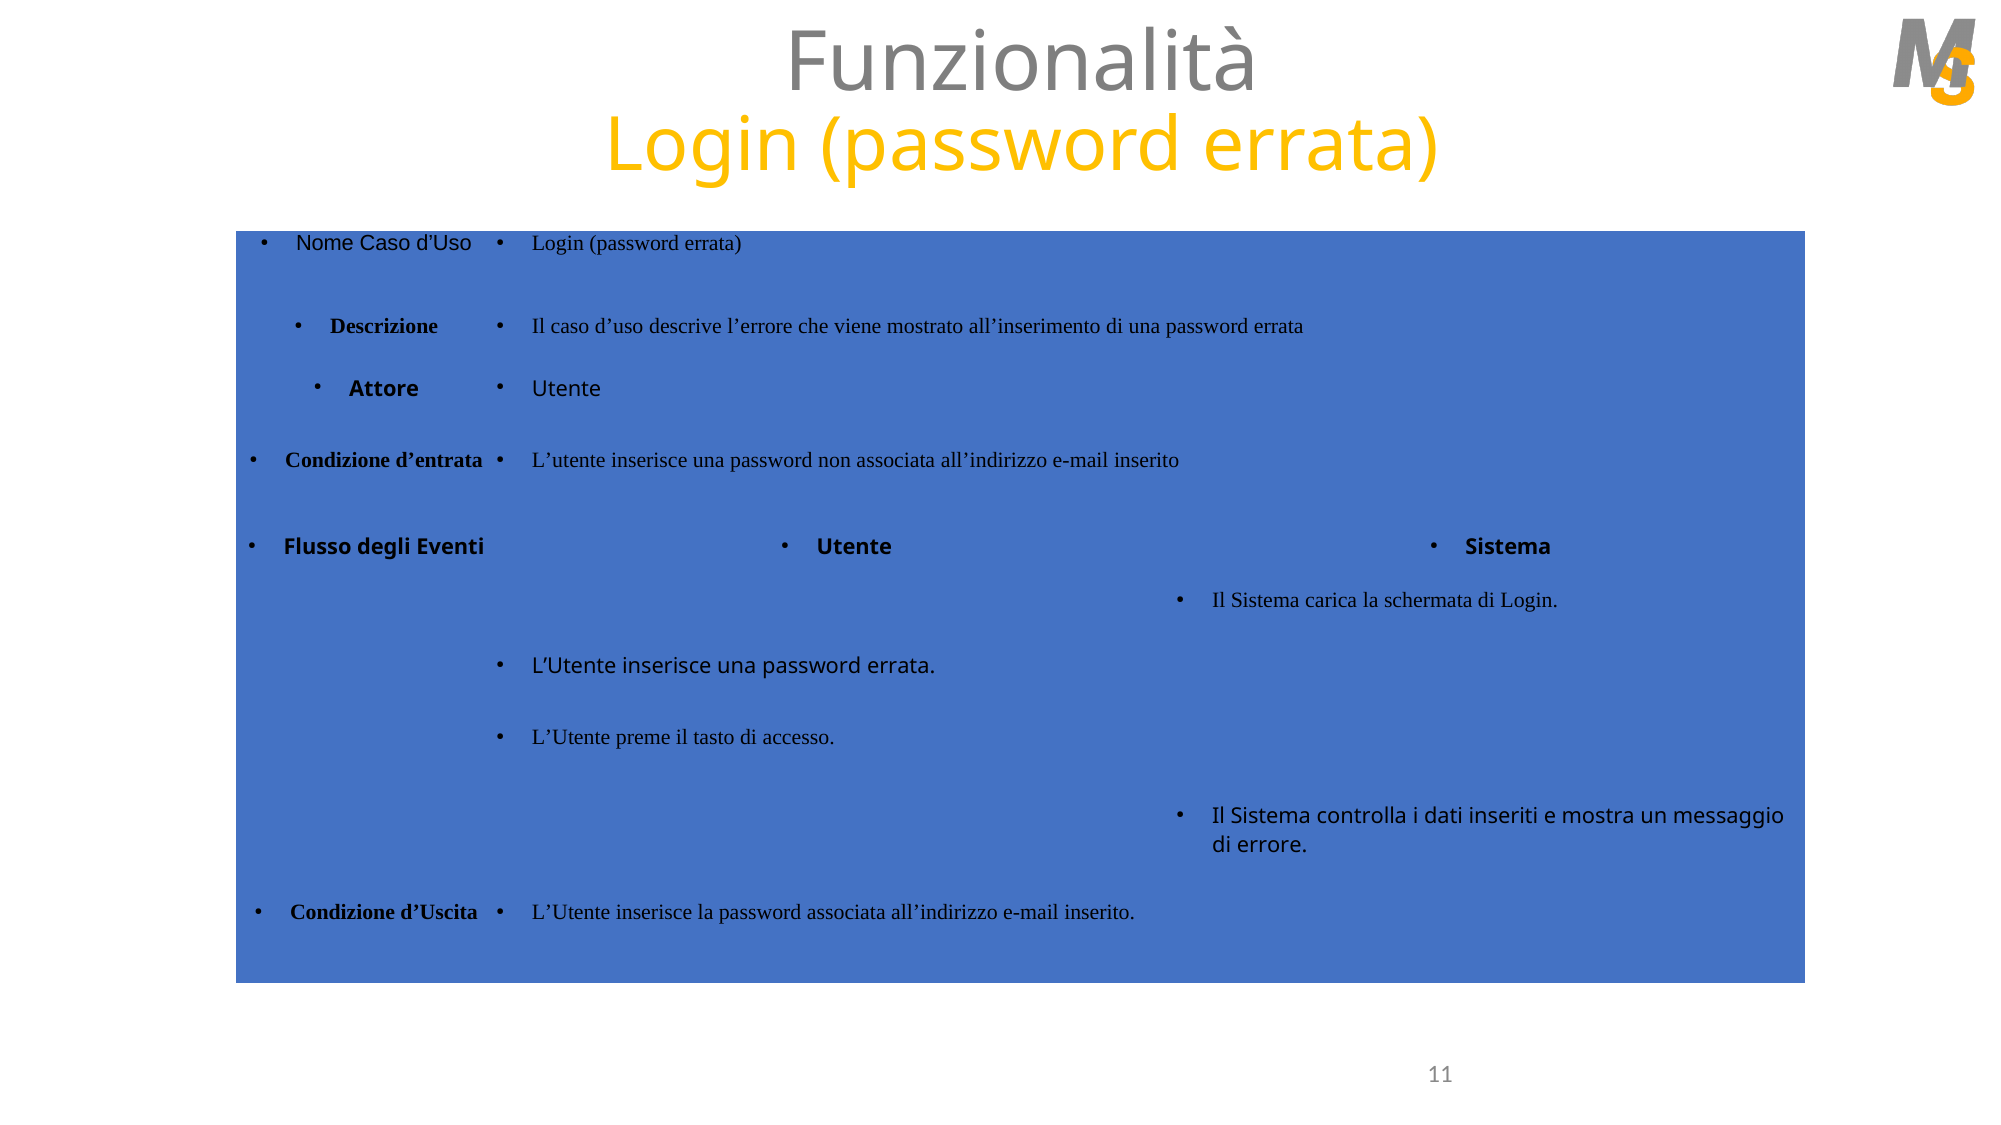

Funzionalità
Login (password errata)
| Nome Caso d’Uso | Login (password errata) | |
| --- | --- | --- |
| Descrizione | Il caso d’uso descrive l’errore che viene mostrato all’inserimento di una password errata | |
| Attore | Utente | |
| Condizione d’entrata | L’utente inserisce una password non associata all’indirizzo e-mail inserito | |
| Flusso degli Eventi | Utente | Sistema |
| | | Il Sistema carica la schermata di Login. |
| | L’Utente inserisce una password errata. | |
| | L’Utente preme il tasto di accesso. | |
| | | Il Sistema controlla i dati inseriti e mostra un messaggio di errore. |
| Condizione d’Uscita | L’Utente inserisce la password associata all’indirizzo e-mail inserito. | |